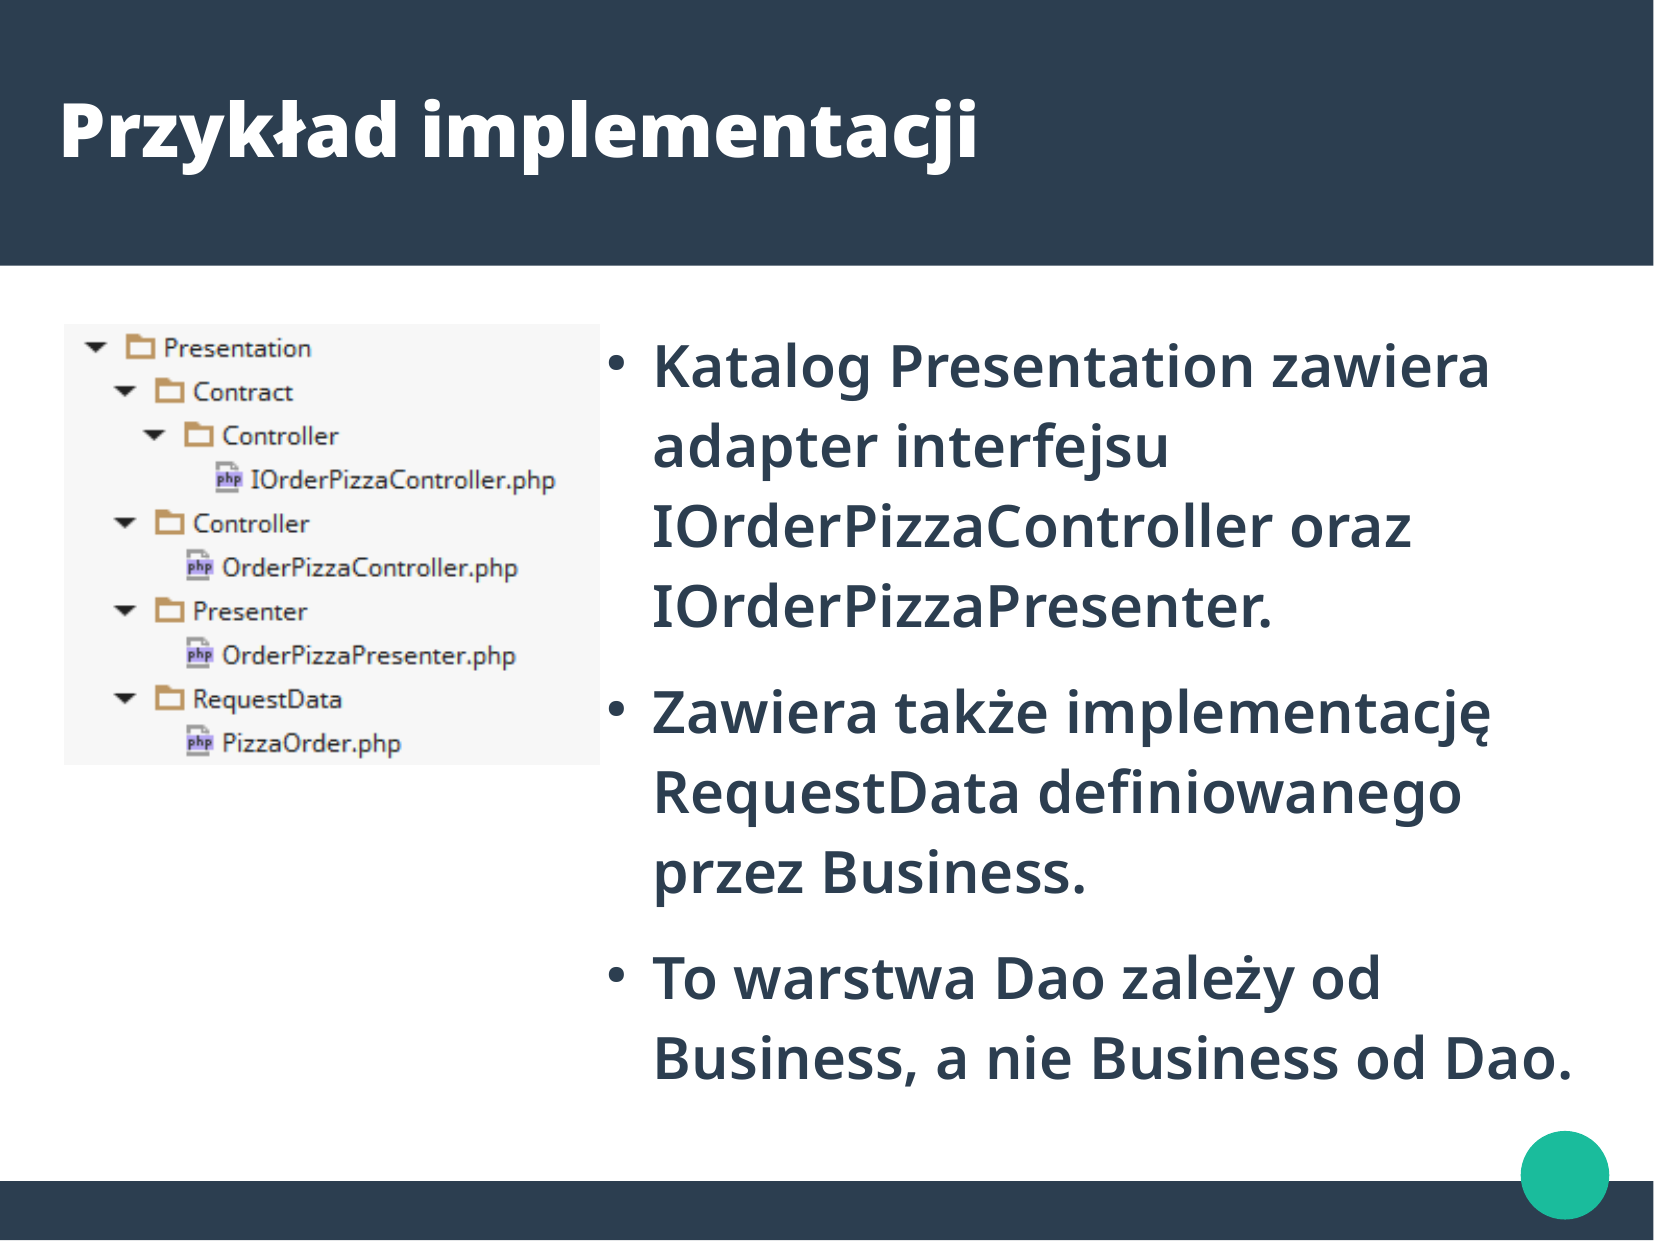

# Przykład implementacji
Katalog Presentation zawiera adapter interfejsu IOrderPizzaController oraz IOrderPizzaPresenter.
Zawiera także implementację RequestData definiowanego przez Business.
To warstwa Dao zależy od Business, a nie Business od Dao.